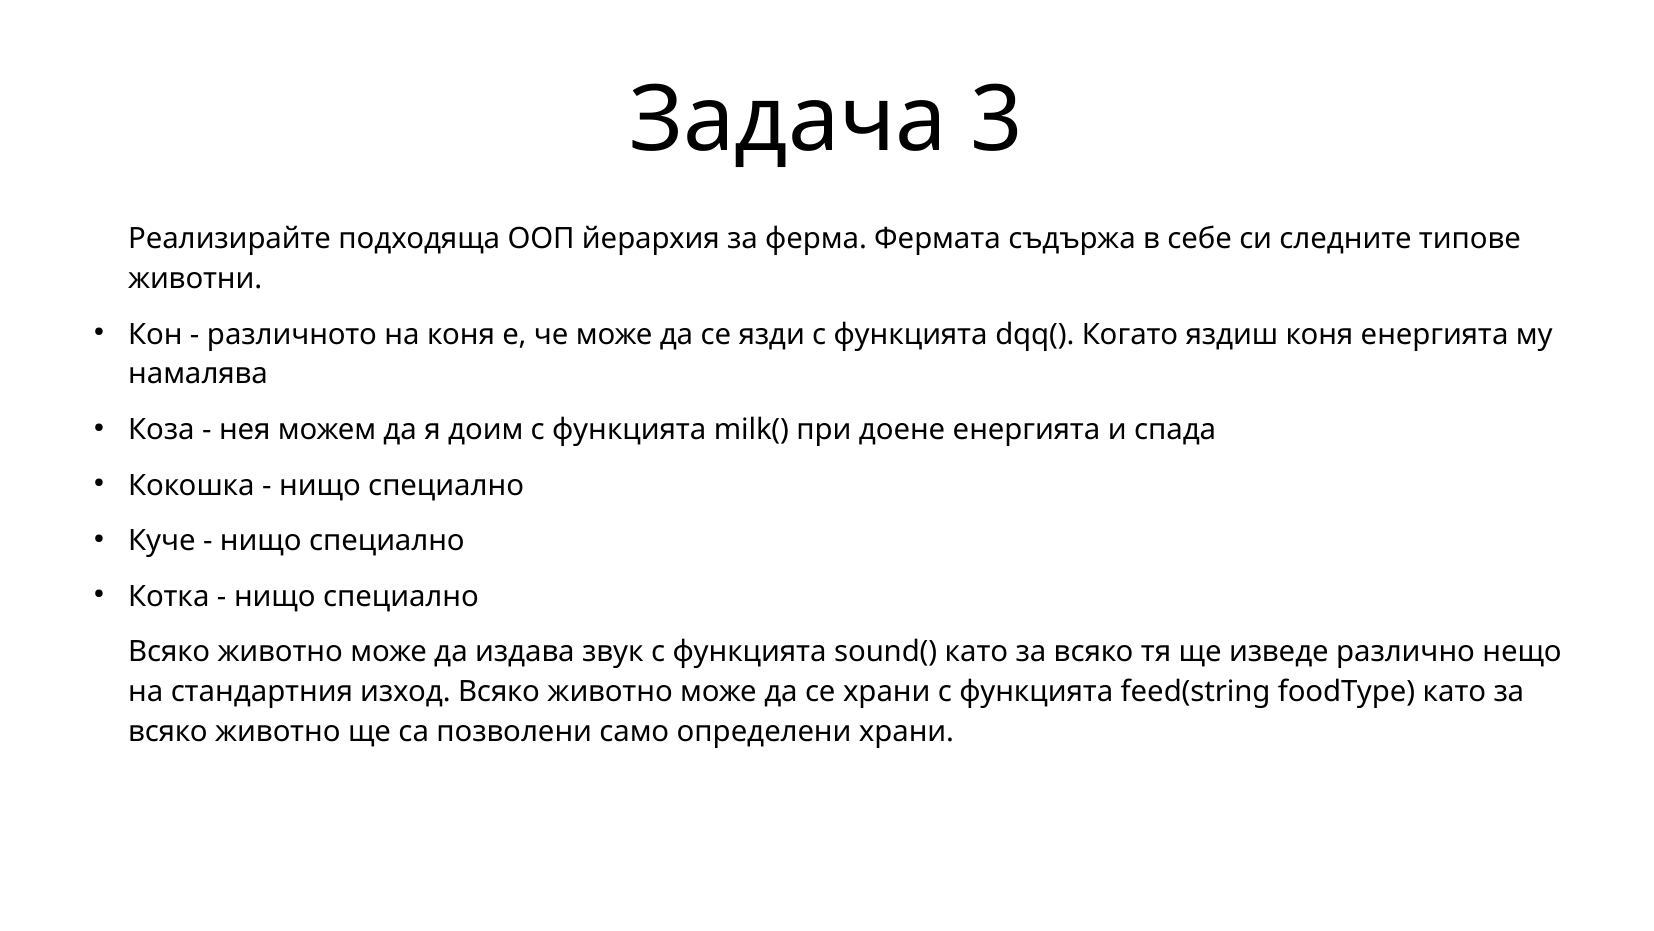

# Задача 3
Реализирайте подходяща ООП йерархия за ферма. Фермата съдържа в себе си следните типове животни.
Кон - различното на коня е, че може да се язди с функцията dqq(). Когато яздиш коня енергията му намалява
Коза - нея можем да я доим с функцията milk() при доене енергията и спада
Кокошка - нищо специално
Куче - нищо специално
Котка - нищо специално
Всяко животно може да издава звук с функцията sound() като за всяко тя ще изведе различно нещо на стандартния изход. Всяко животно може да се храни с функцията feed(string foodType) като за всяко животно ще са позволени само определени храни.